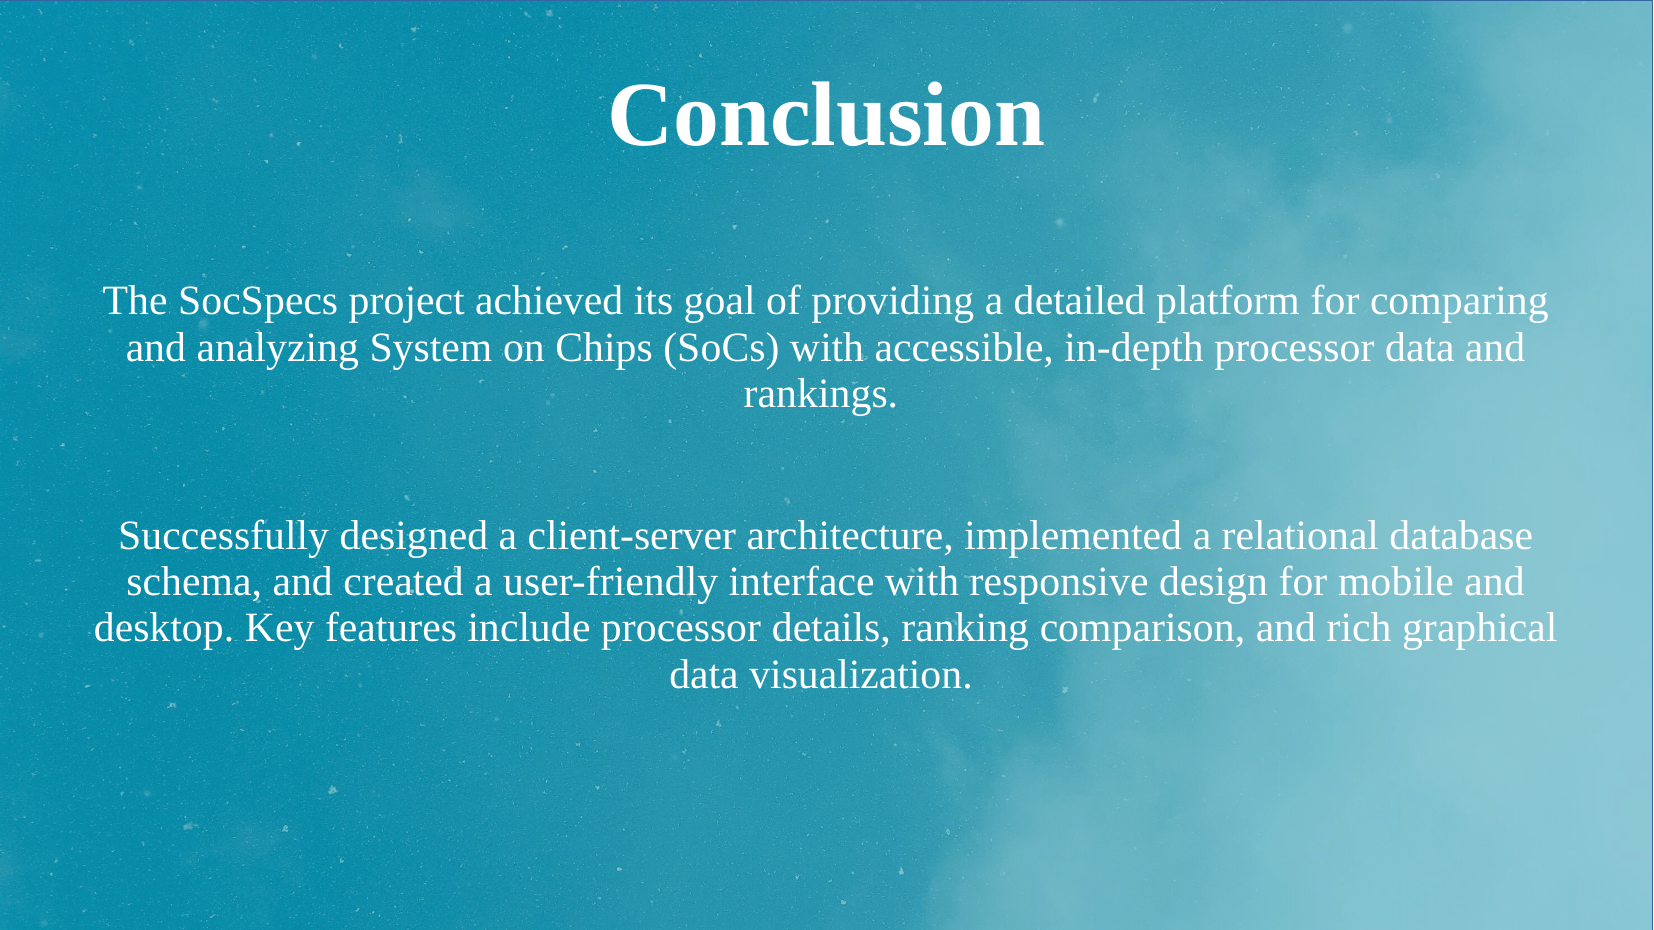

# Conclusion
The SocSpecs project achieved its goal of providing a detailed platform for comparing and analyzing System on Chips (SoCs) with accessible, in-depth processor data and rankings.
Successfully designed a client-server architecture, implemented a relational database schema, and created a user-friendly interface with responsive design for mobile and desktop. Key features include processor details, ranking comparison, and rich graphical data visualization.